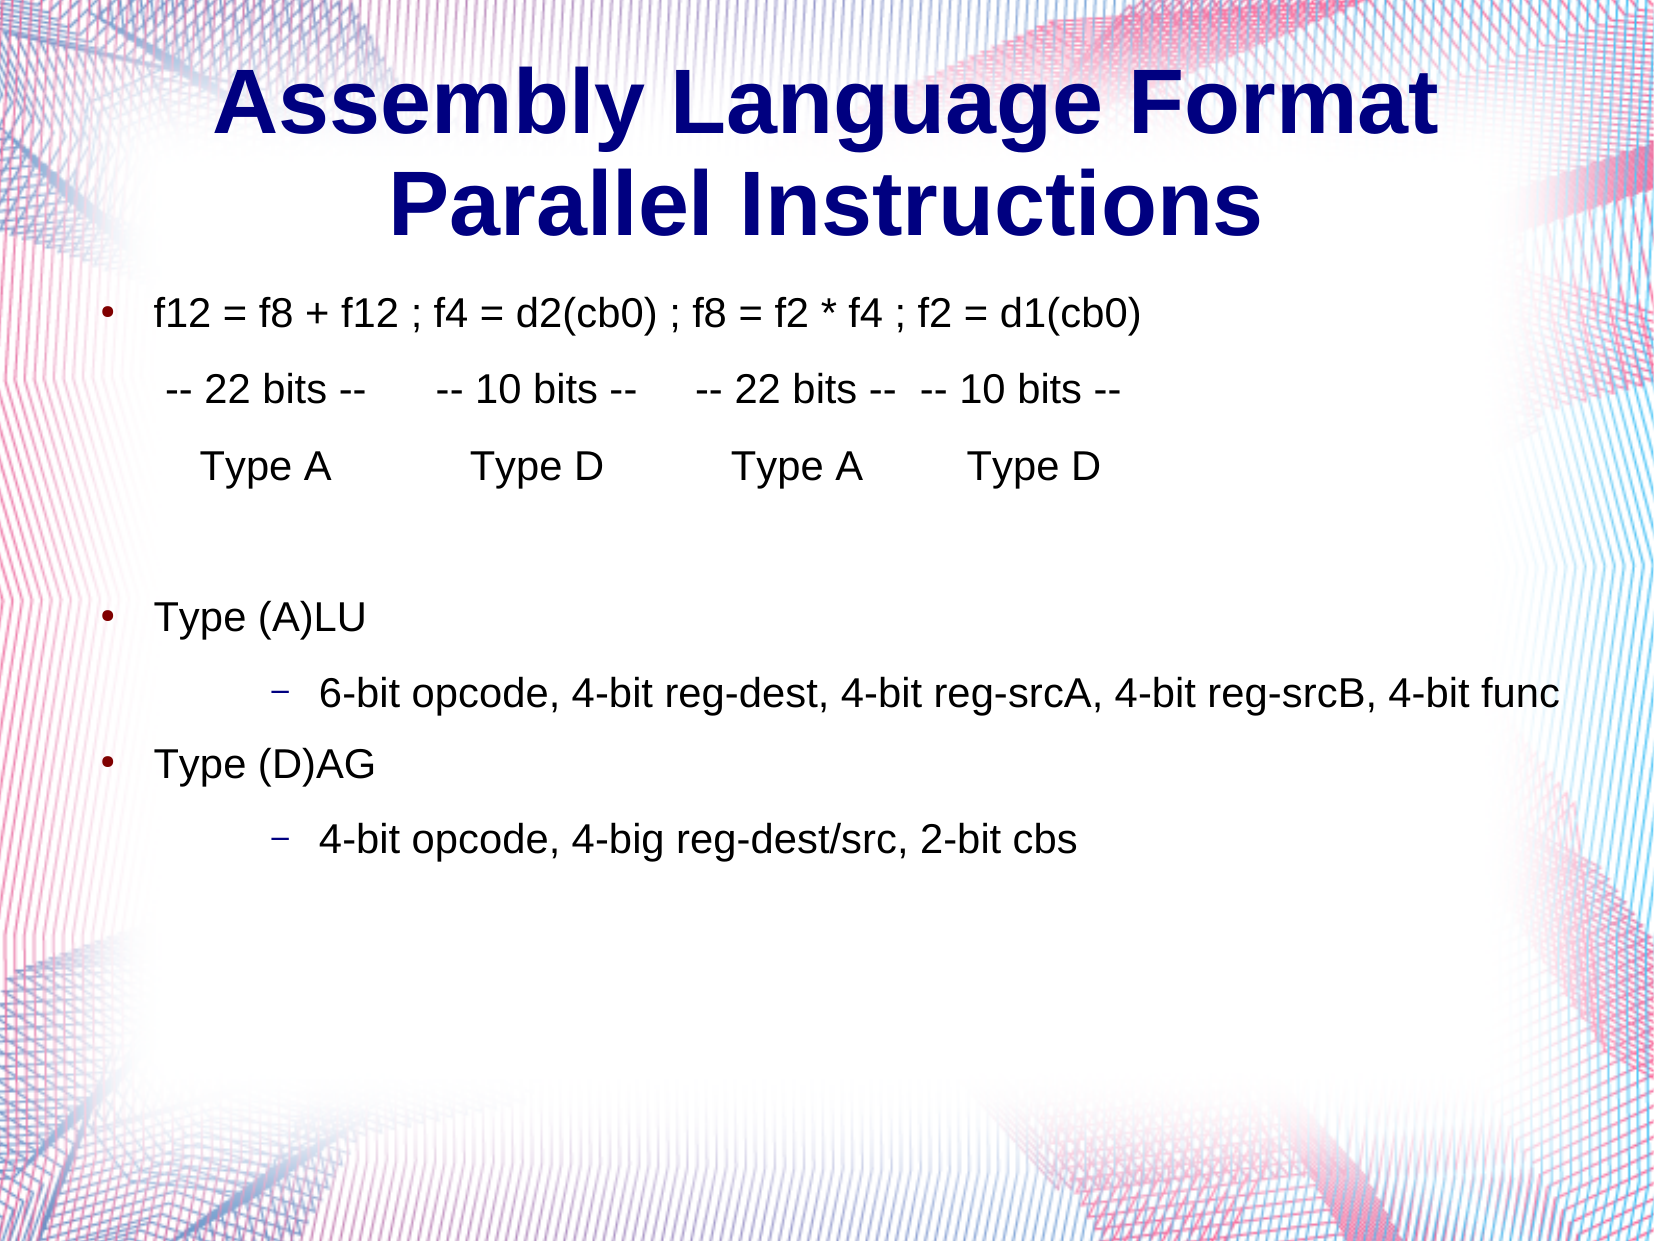

# Assembly Language Format Parallel Instructions
f12 = f8 + f12 ; f4 = d2(cb0) ; f8 = f2 * f4 ; f2 = d1(cb0)
 -- 22 bits -- -- 10 bits -- -- 22 bits -- -- 10 bits --
 Type A Type D Type A Type D
Type (A)LU
6-bit opcode, 4-bit reg-dest, 4-bit reg-srcA, 4-bit reg-srcB, 4-bit func
Type (D)AG
4-bit opcode, 4-big reg-dest/src, 2-bit cbs